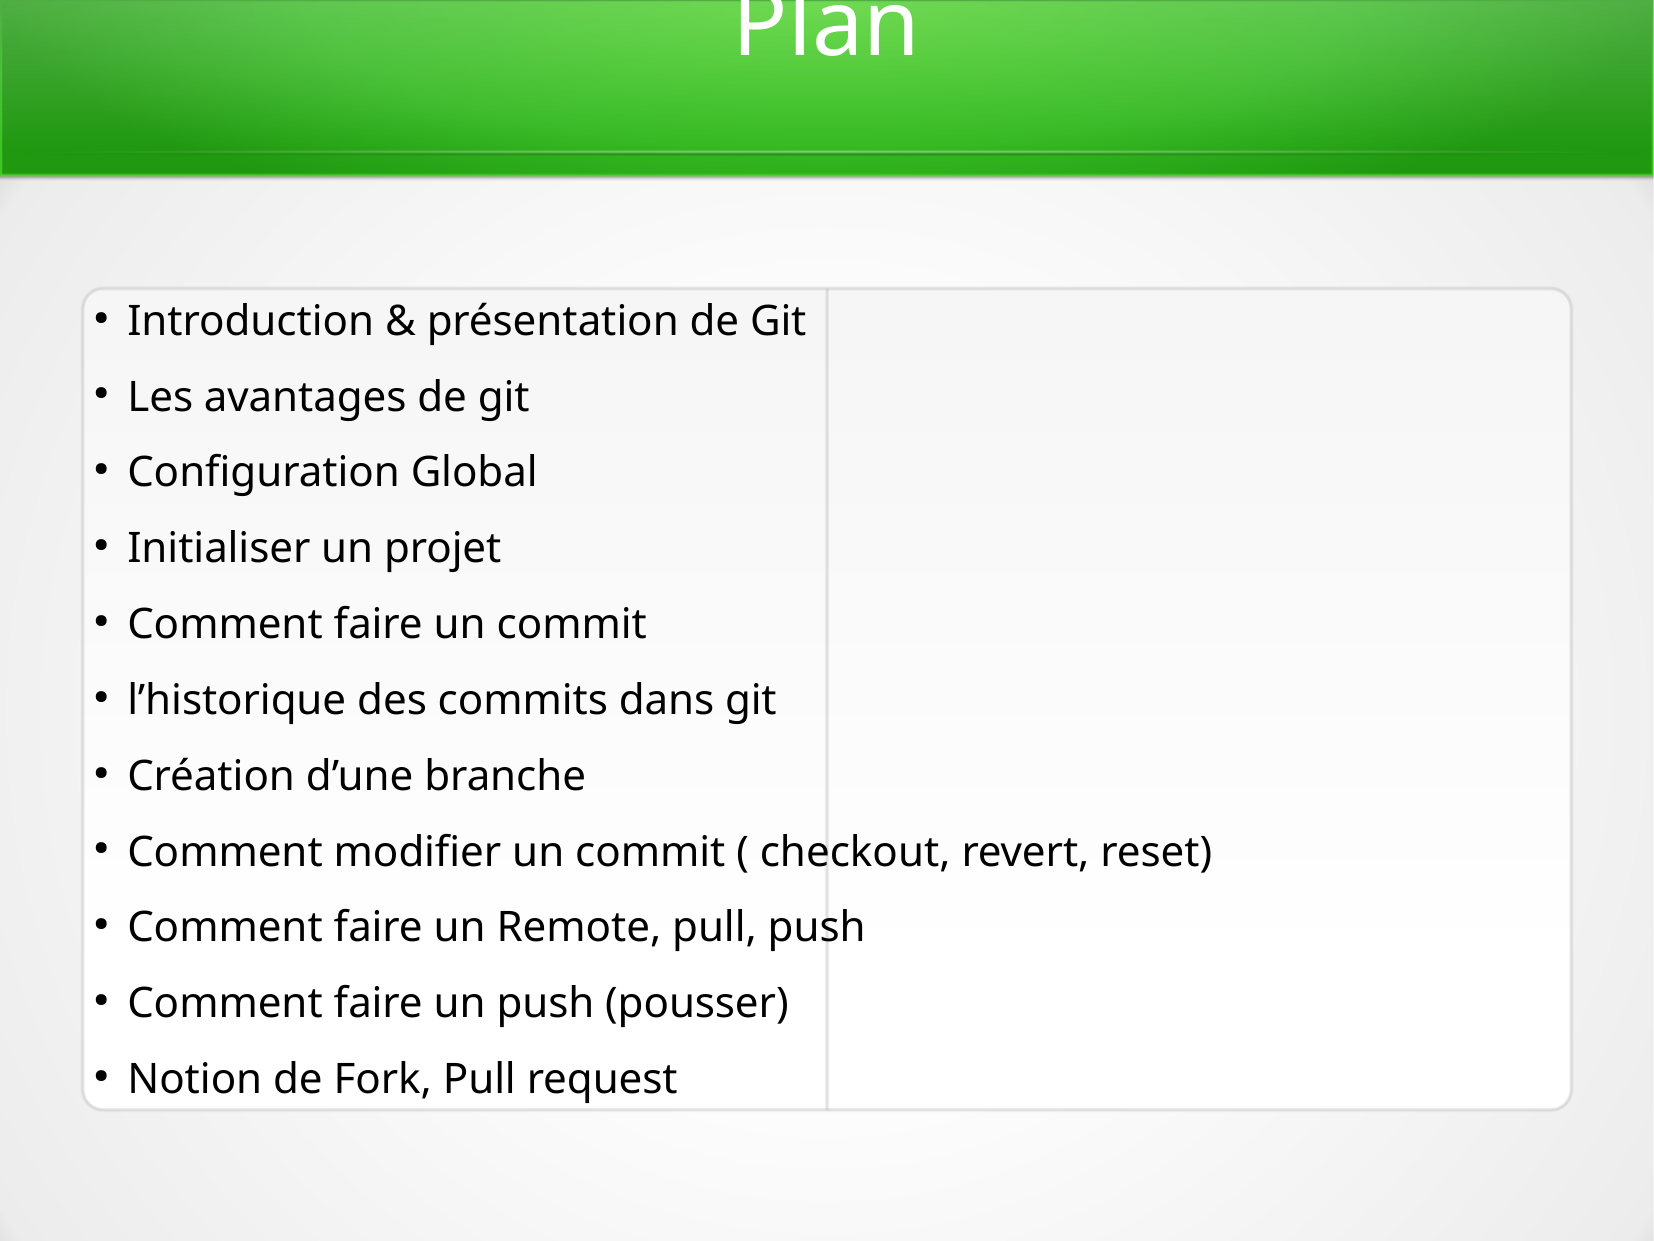

# Plan
Introduction & présentation de Git
Les avantages de git
Configuration Global
Initialiser un projet
Comment faire un commit
l’historique des commits dans git
Création d’une branche
Comment modifier un commit ( checkout, revert, reset)
Comment faire un Remote, pull, push
Comment faire un push (pousser)
Notion de Fork, Pull request